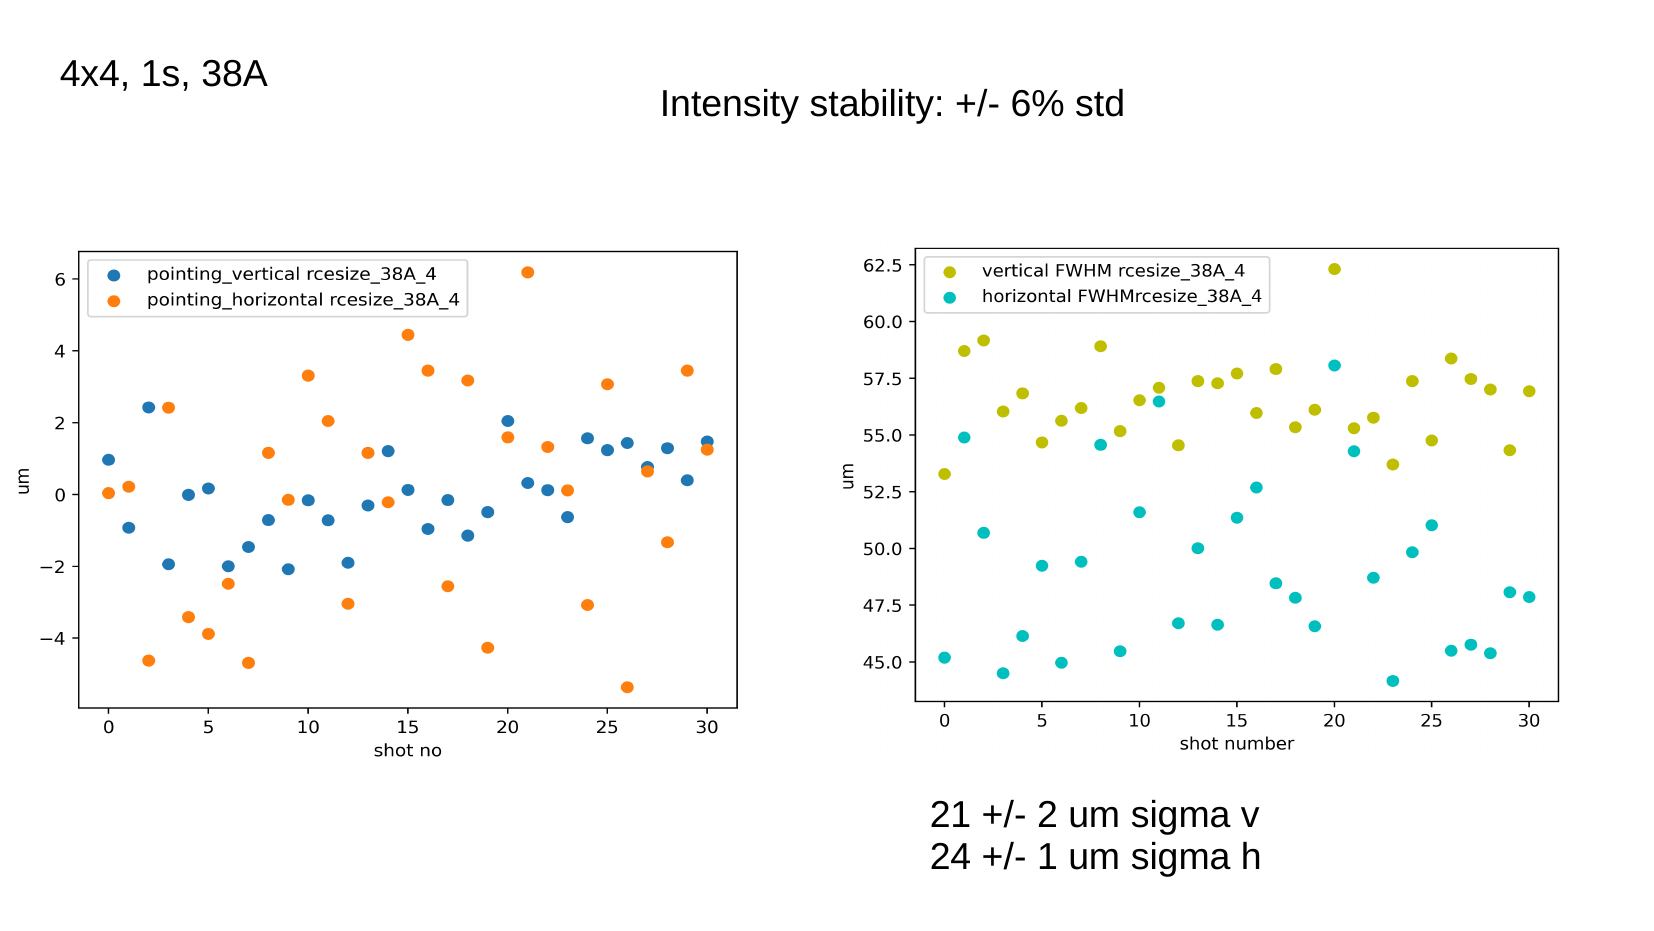

4x4, 1s, 38A
Intensity stability: +/- 6% std
21 +/- 2 um sigma v
24 +/- 1 um sigma h